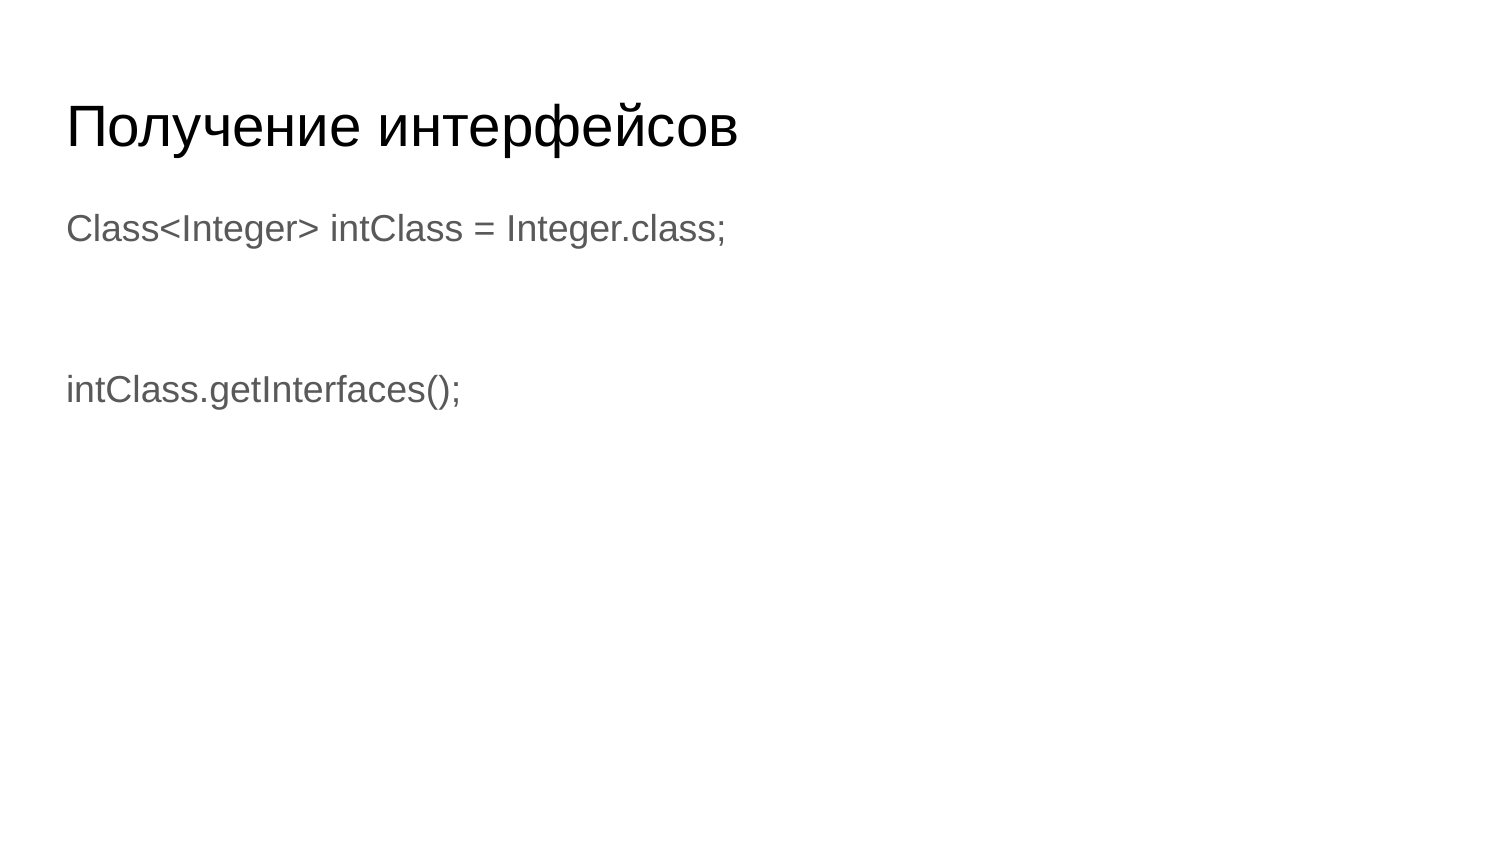

# Получение интерфейсов
Class<Integer> intClass = Integer.class;
intClass.getInterfaces();